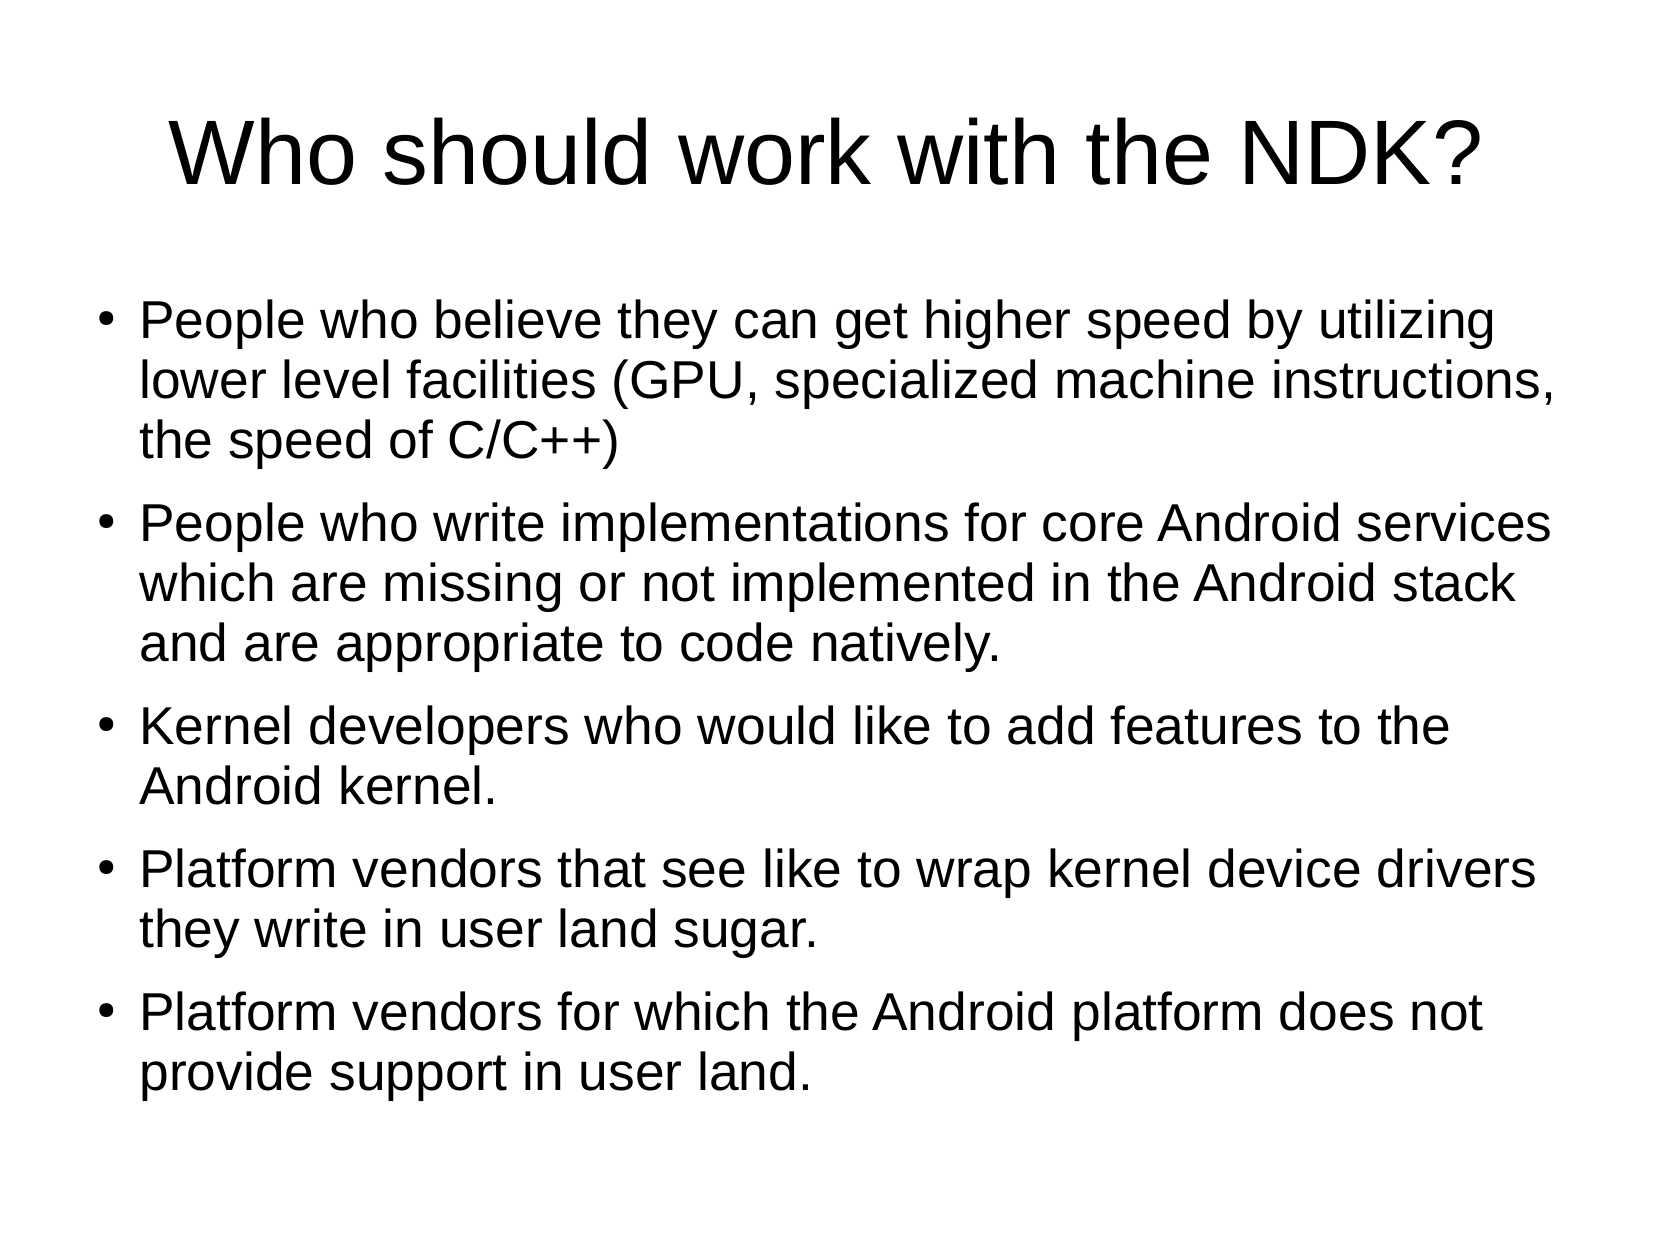

# Who should work with the NDK?
People who believe they can get higher speed by utilizing lower level facilities (GPU, specialized machine instructions, the speed of C/C++)
People who write implementations for core Android services which are missing or not implemented in the Android stack and are appropriate to code natively.
Kernel developers who would like to add features to the Android kernel.
Platform vendors that see like to wrap kernel device drivers they write in user land sugar.
Platform vendors for which the Android platform does not provide support in user land.